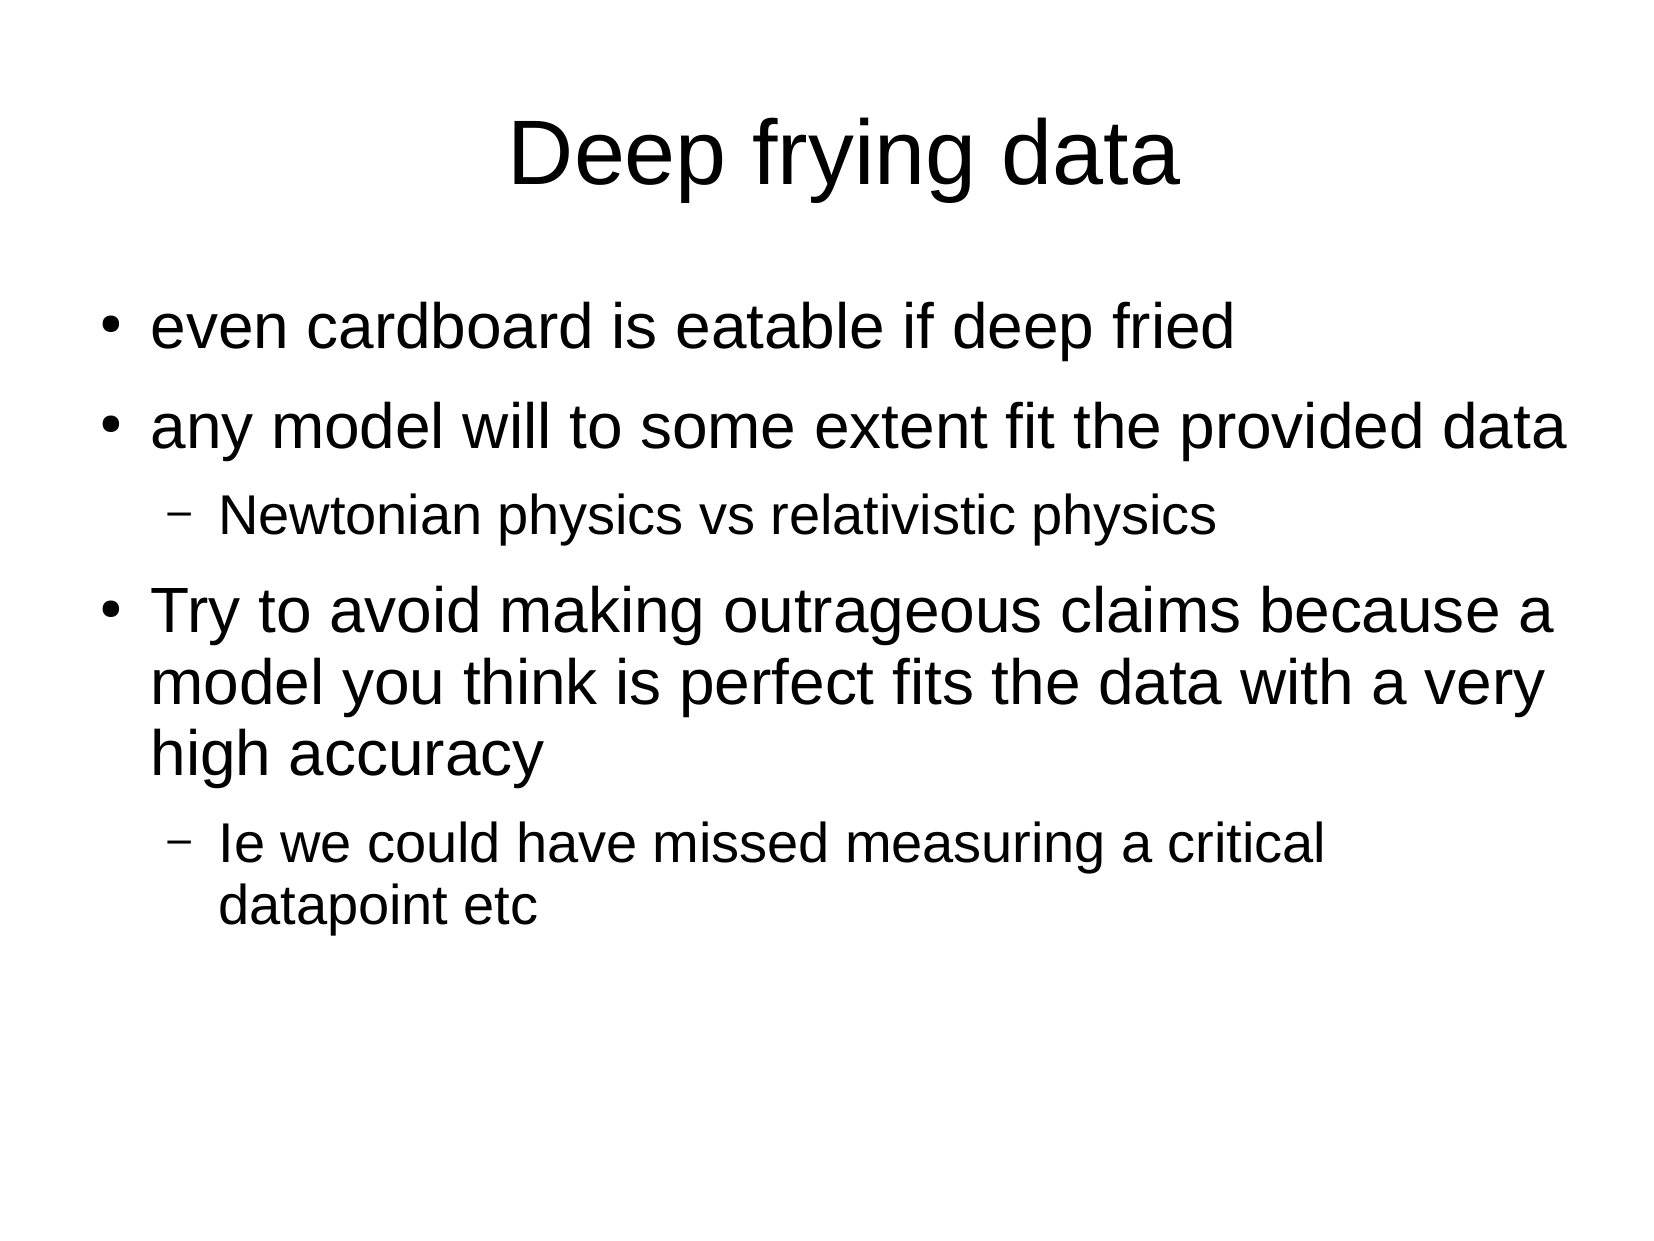

# Deep frying data
even cardboard is eatable if deep fried
any model will to some extent fit the provided data
Newtonian physics vs relativistic physics
Try to avoid making outrageous claims because a model you think is perfect fits the data with a very high accuracy
Ie we could have missed measuring a critical datapoint etc